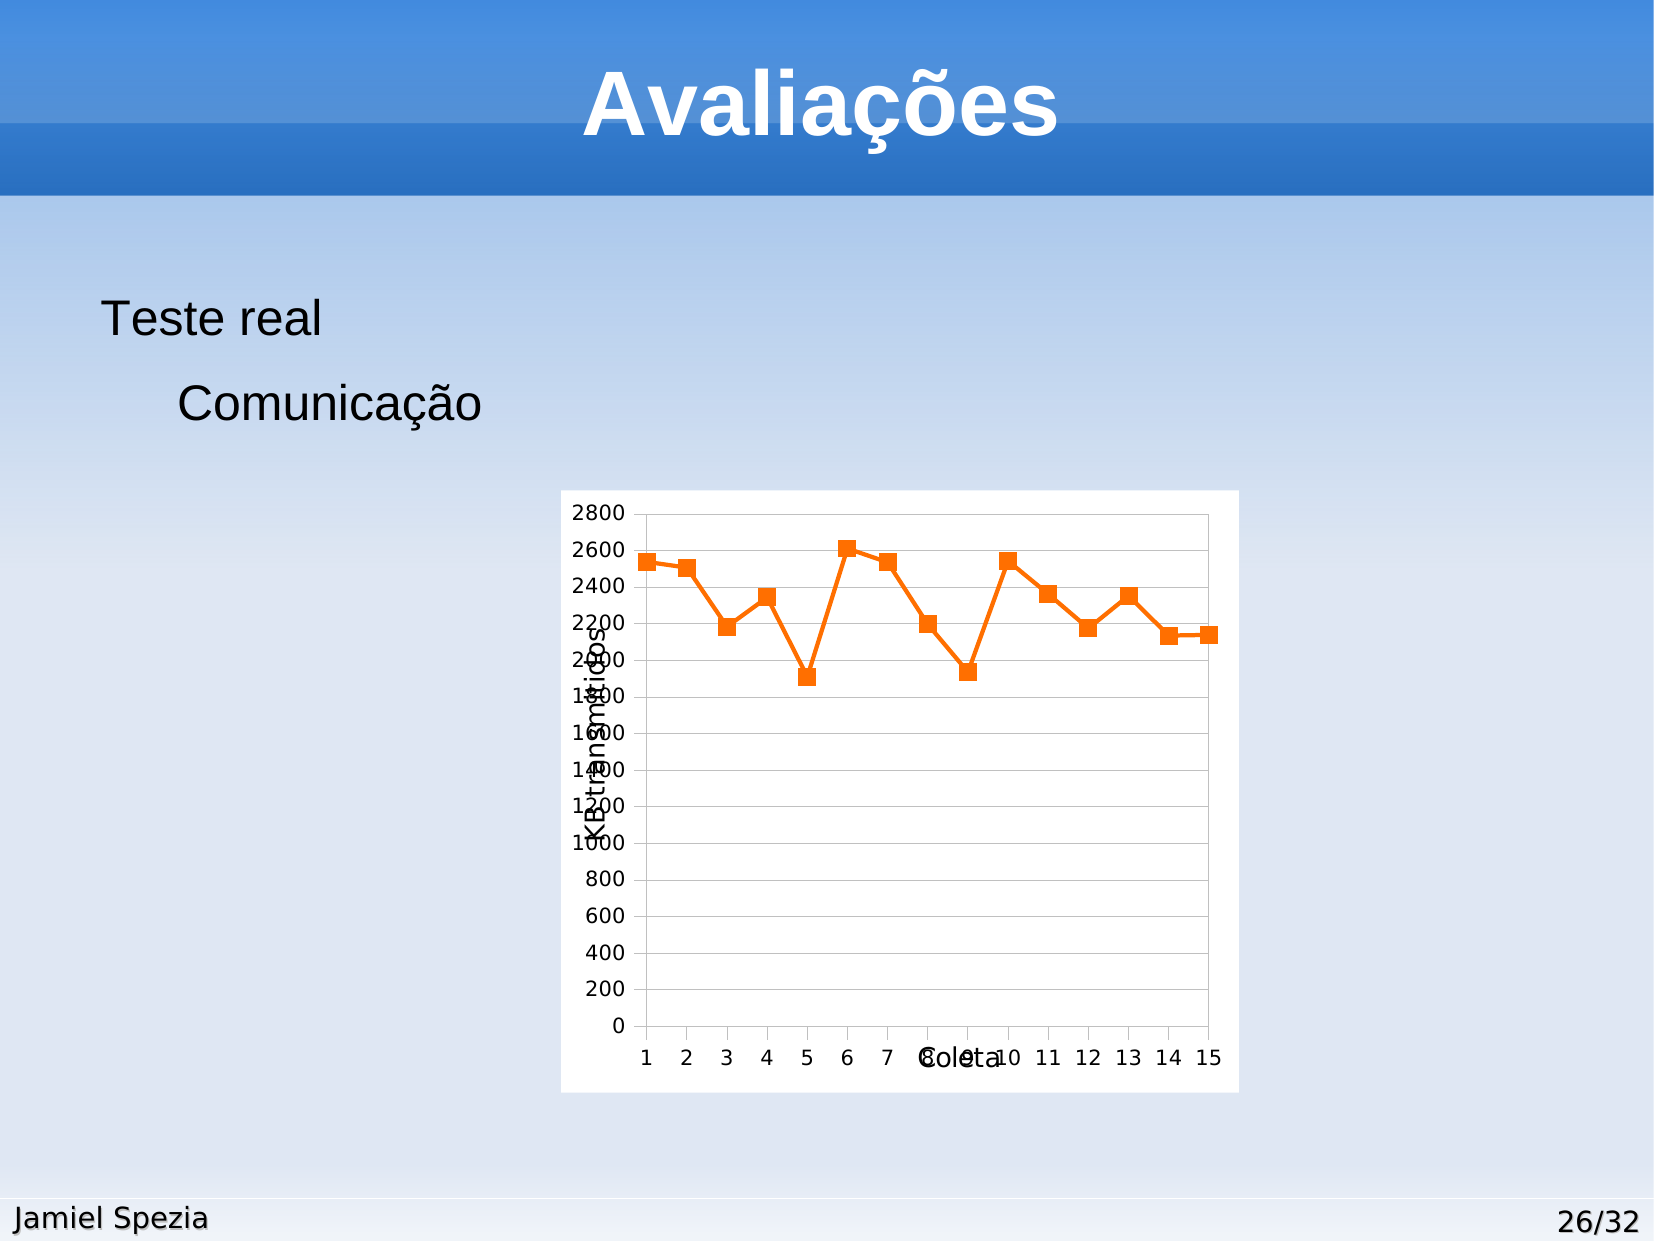

# Avaliações
Teste real
Comunicação
### Chart
| Category | Coluna C |
|---|---|
| 1 | 2538.3134765625 |
| 2 | 2507.0712890625 |
| 3 | 2184.6298828125 |
| 4 | 2344.4775390625 |
| 5 | 1910.955078125 |
| 6 | 2611.7099609375 |
| 7 | 2535.9091796875 |
| 8 | 2197.630859375 |
| 9 | 1935.8740234375 |
| 10 | 2543.5673828125 |
| 11 | 2362.9833984375 |
| 12 | 2175.65234375 |
| 13 | 2353.25390625 |
| 14 | 2135.7265625 |
| 15 | 2139.697265625 |